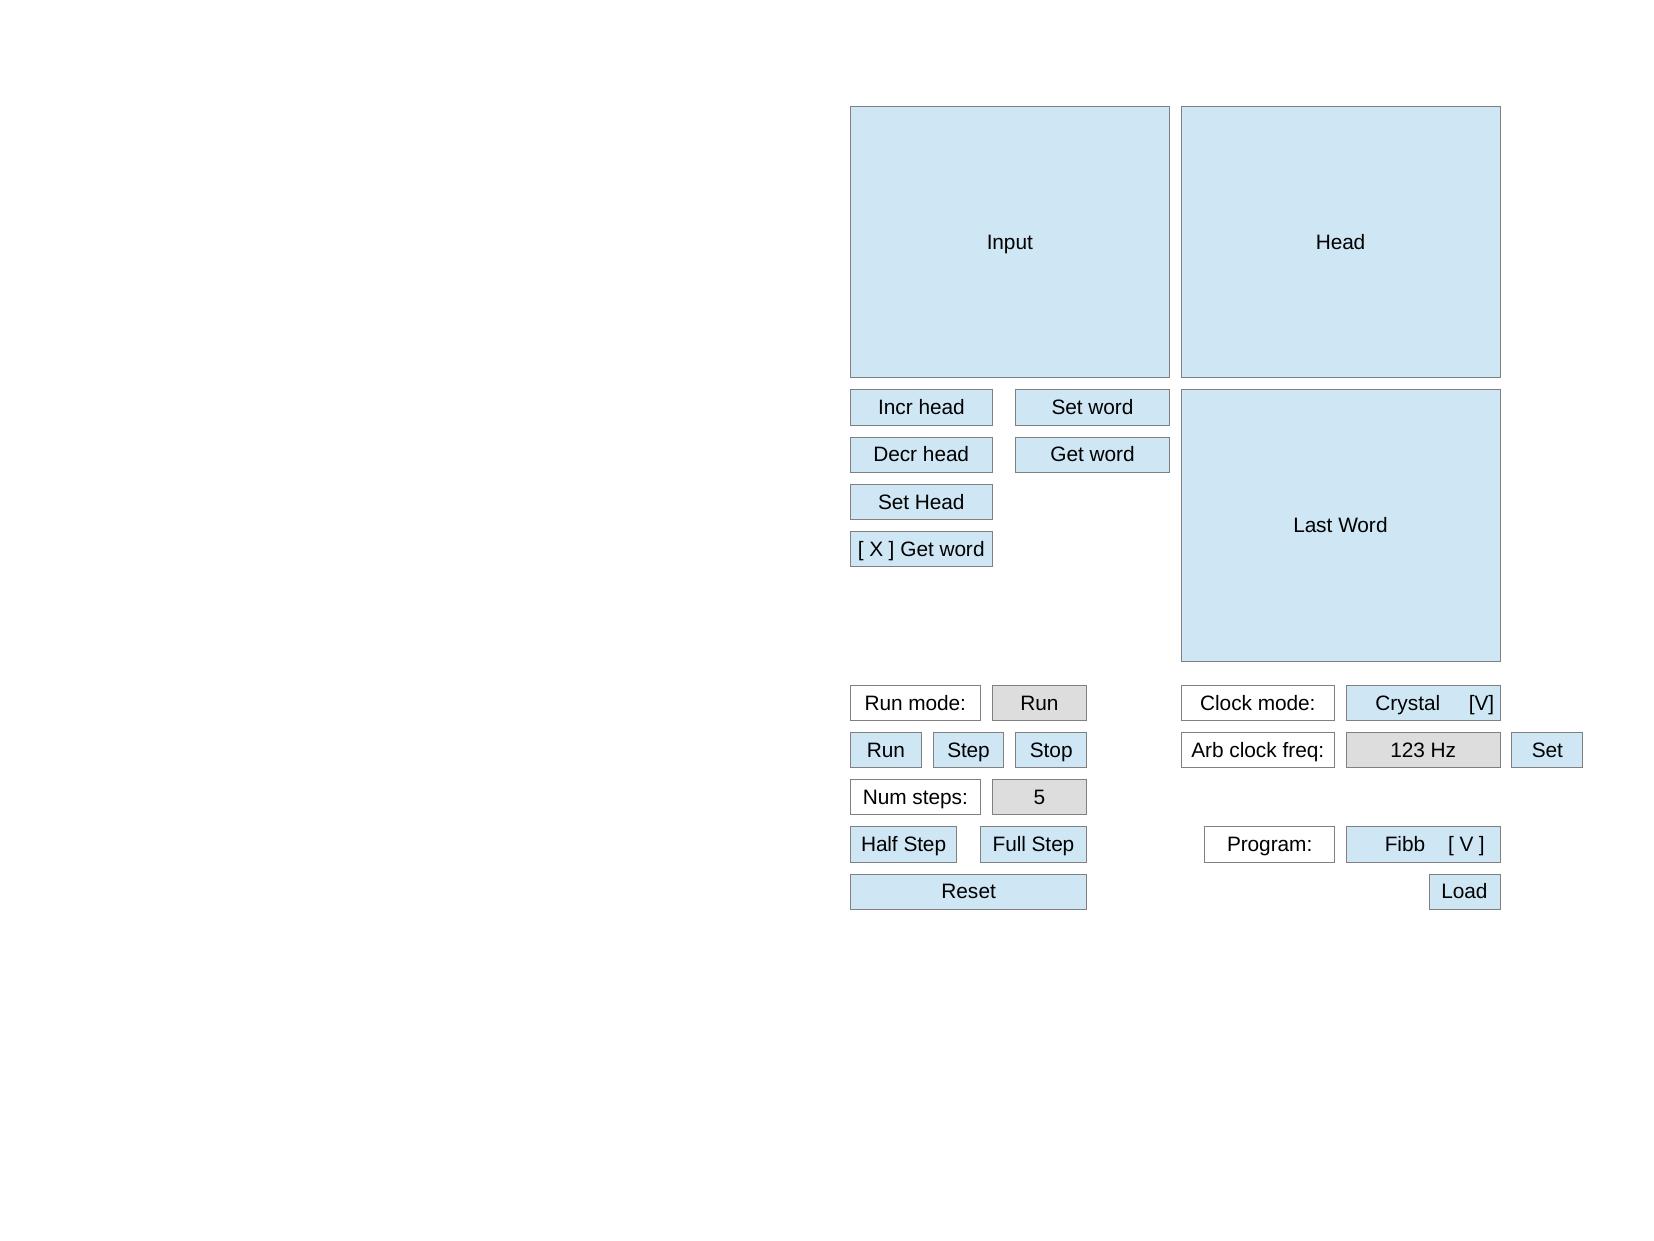

Input
Head
Incr head
Set word
Last Word
Decr head
Get word
Set Head
[ X ] Get word
Run mode:
Run
Clock mode:
 Crystal [V]
Run
Step
Stop
Arb clock freq:
123 Hz
Set
Num steps:
5
Half Step
Full Step
Program:
 Fibb [ V ]
Reset
Load